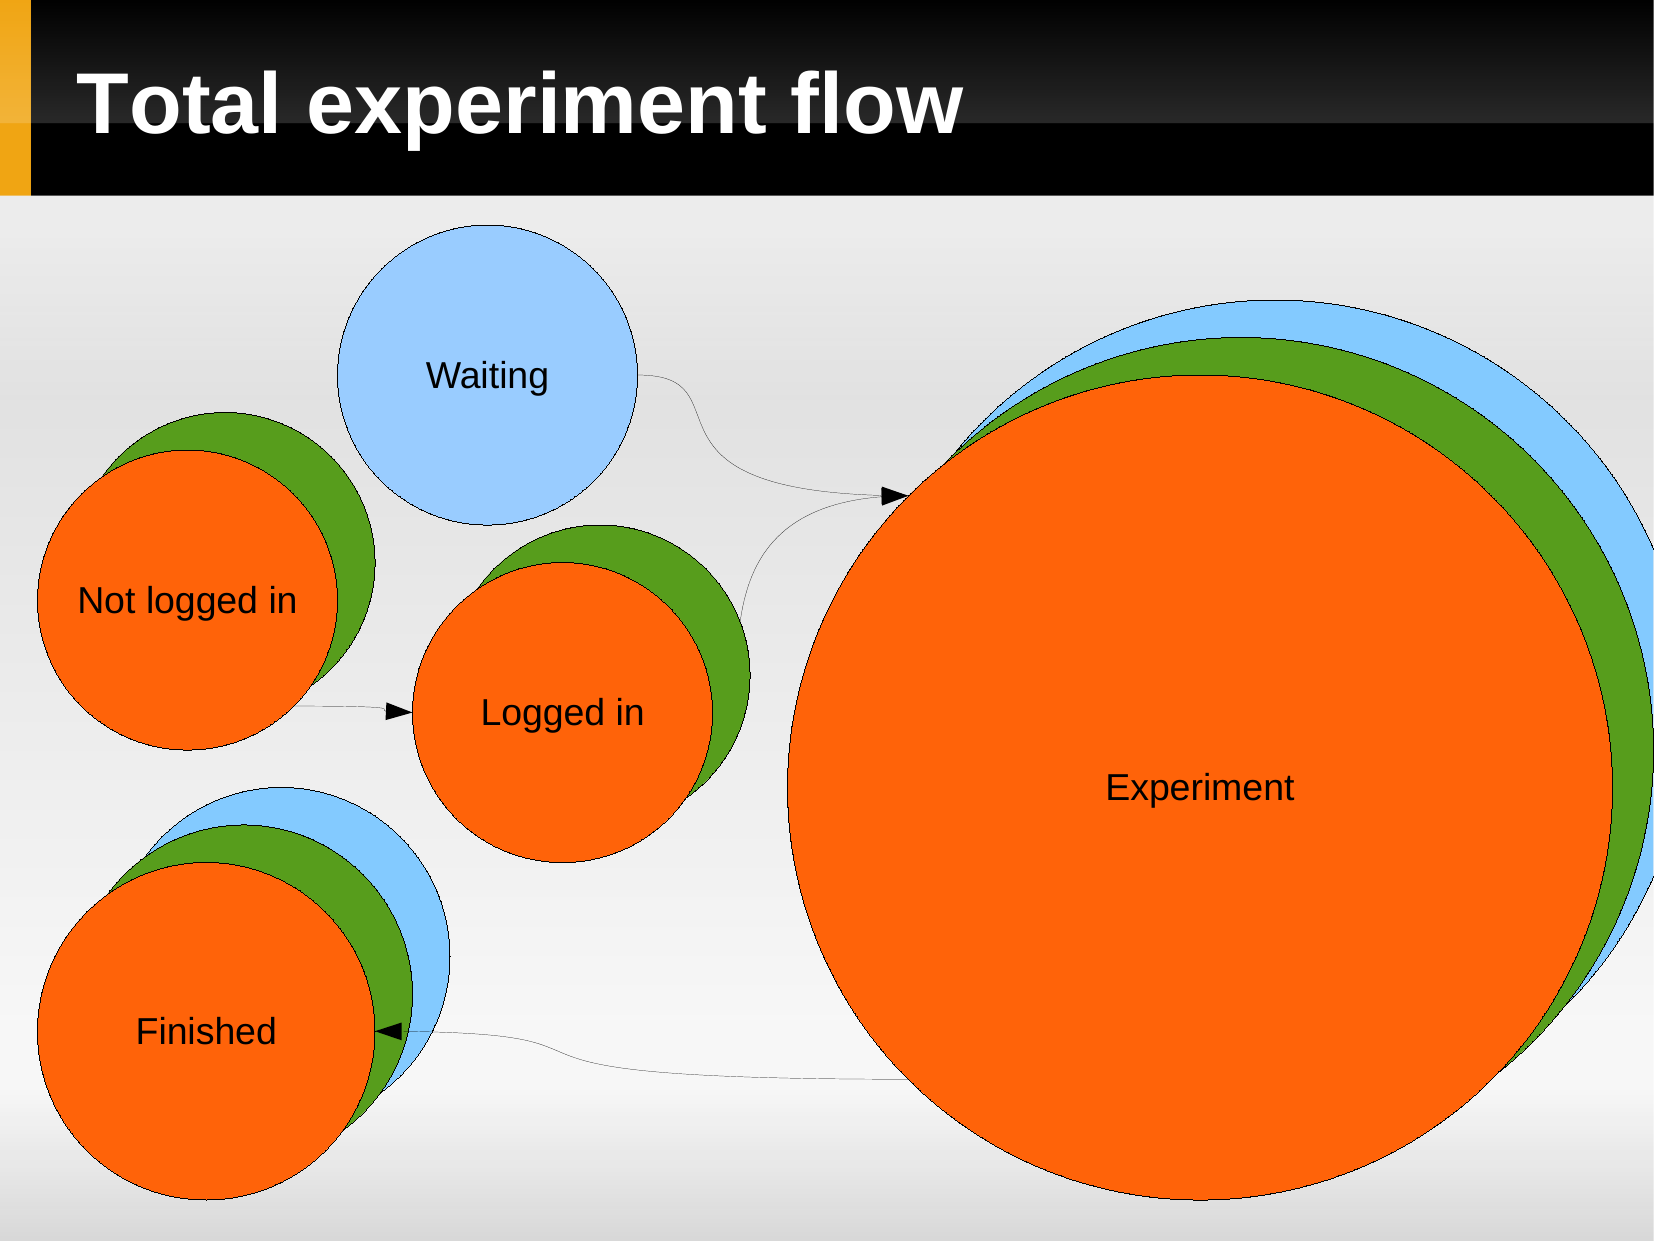

# Total experiment flow
Waiting
Experiment
Experiment
Experiment
Not logged in
Not logged in
Logged in
Logged in
Finished
Finished
Finished